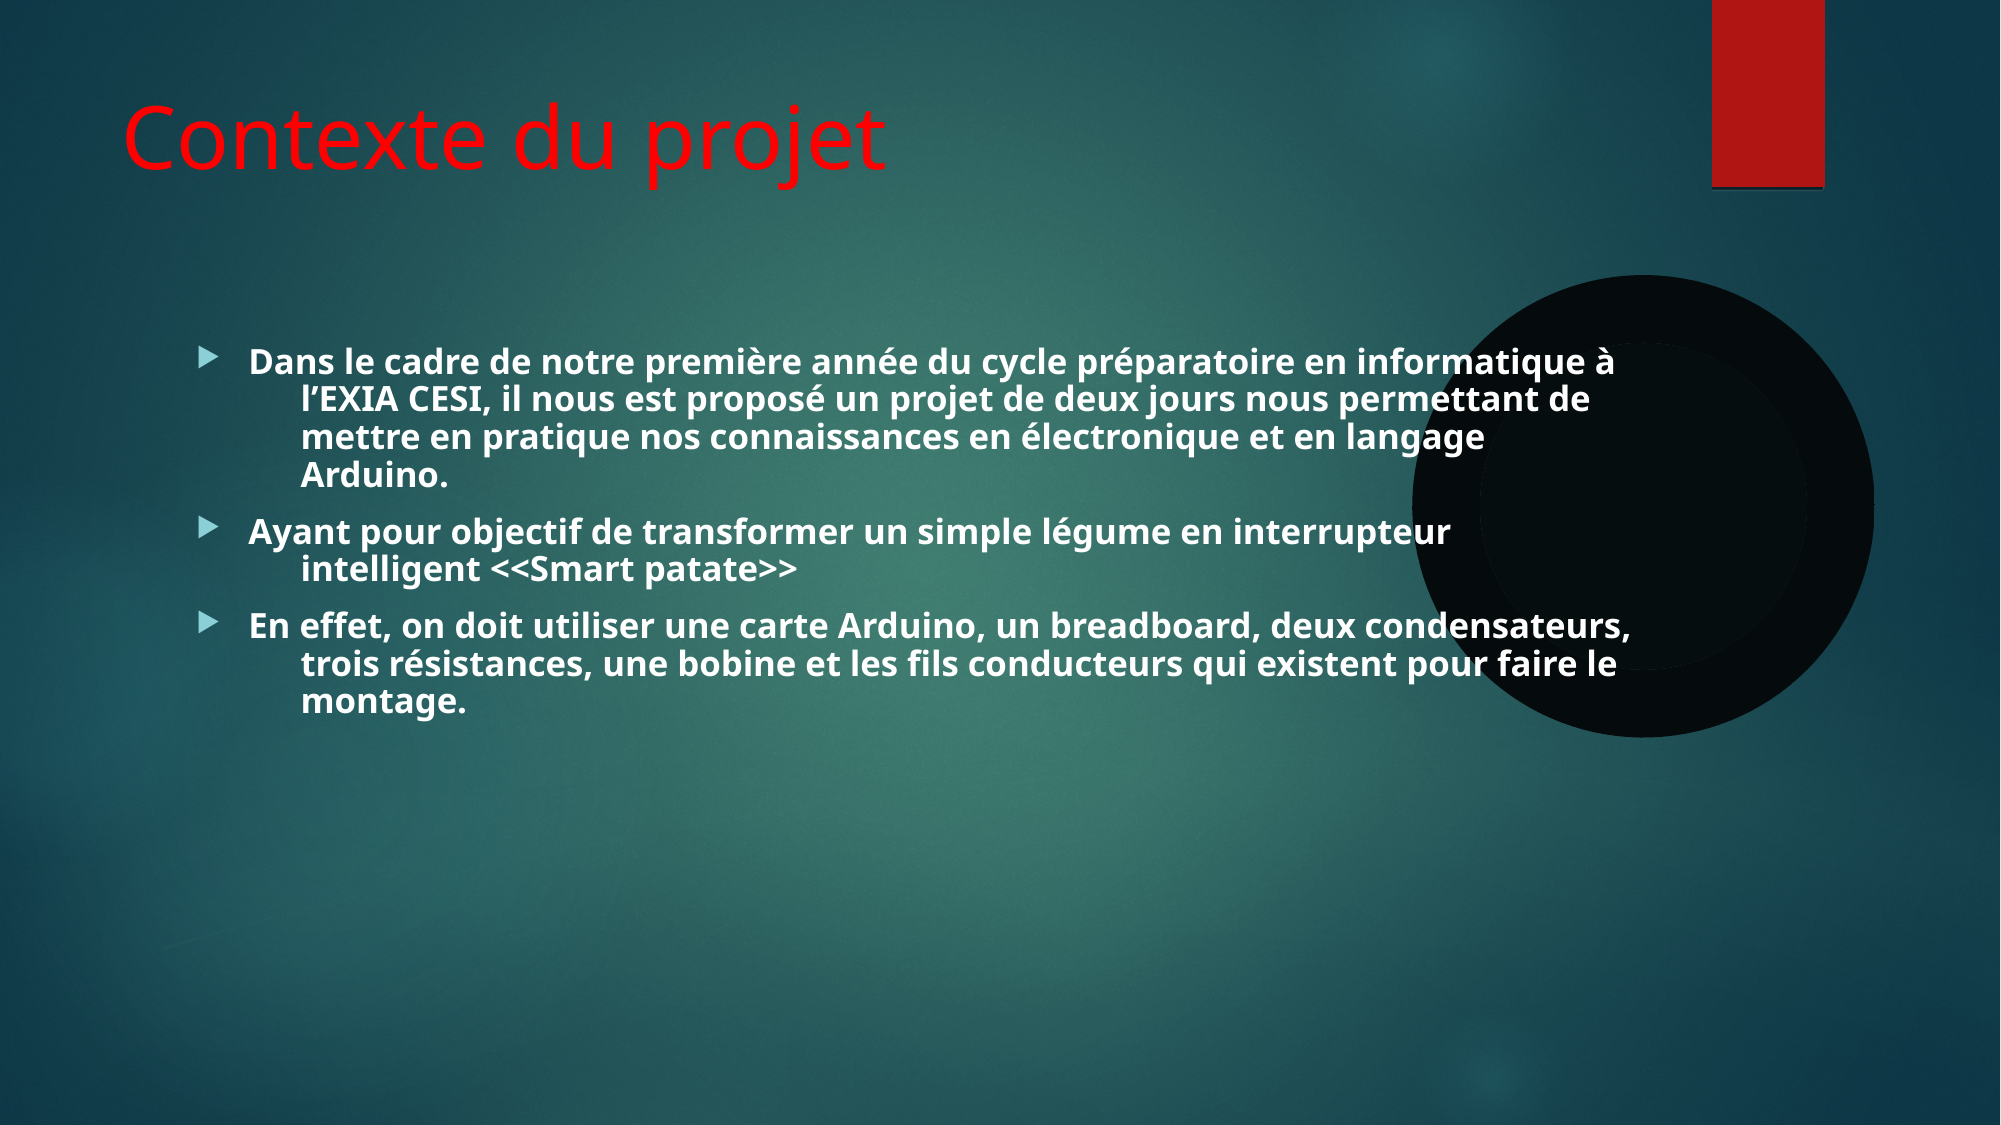

# Contexte du projet
Dans le cadre de notre première année du cycle préparatoire en informatique à l’EXIA CESI, il nous est proposé un projet de deux jours nous permettant de mettre en pratique nos connaissances en électronique et en langage Arduino.
Ayant pour objectif de transformer un simple légume en interrupteur intelligent <<Smart patate>>
En effet, on doit utiliser une carte Arduino, un breadboard, deux condensateurs, trois résistances, une bobine et les fils conducteurs qui existent pour faire le montage.